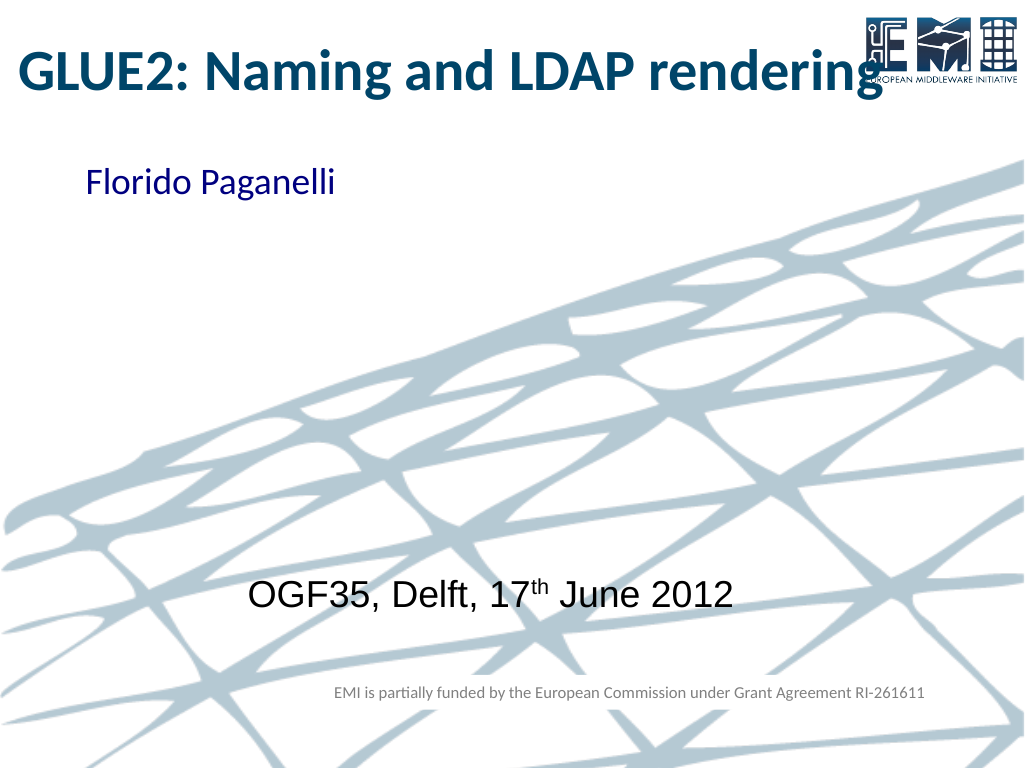

# GLUE2: Naming and LDAP rendering
Florido Paganelli
OGF35, Delft, 17th June 2012